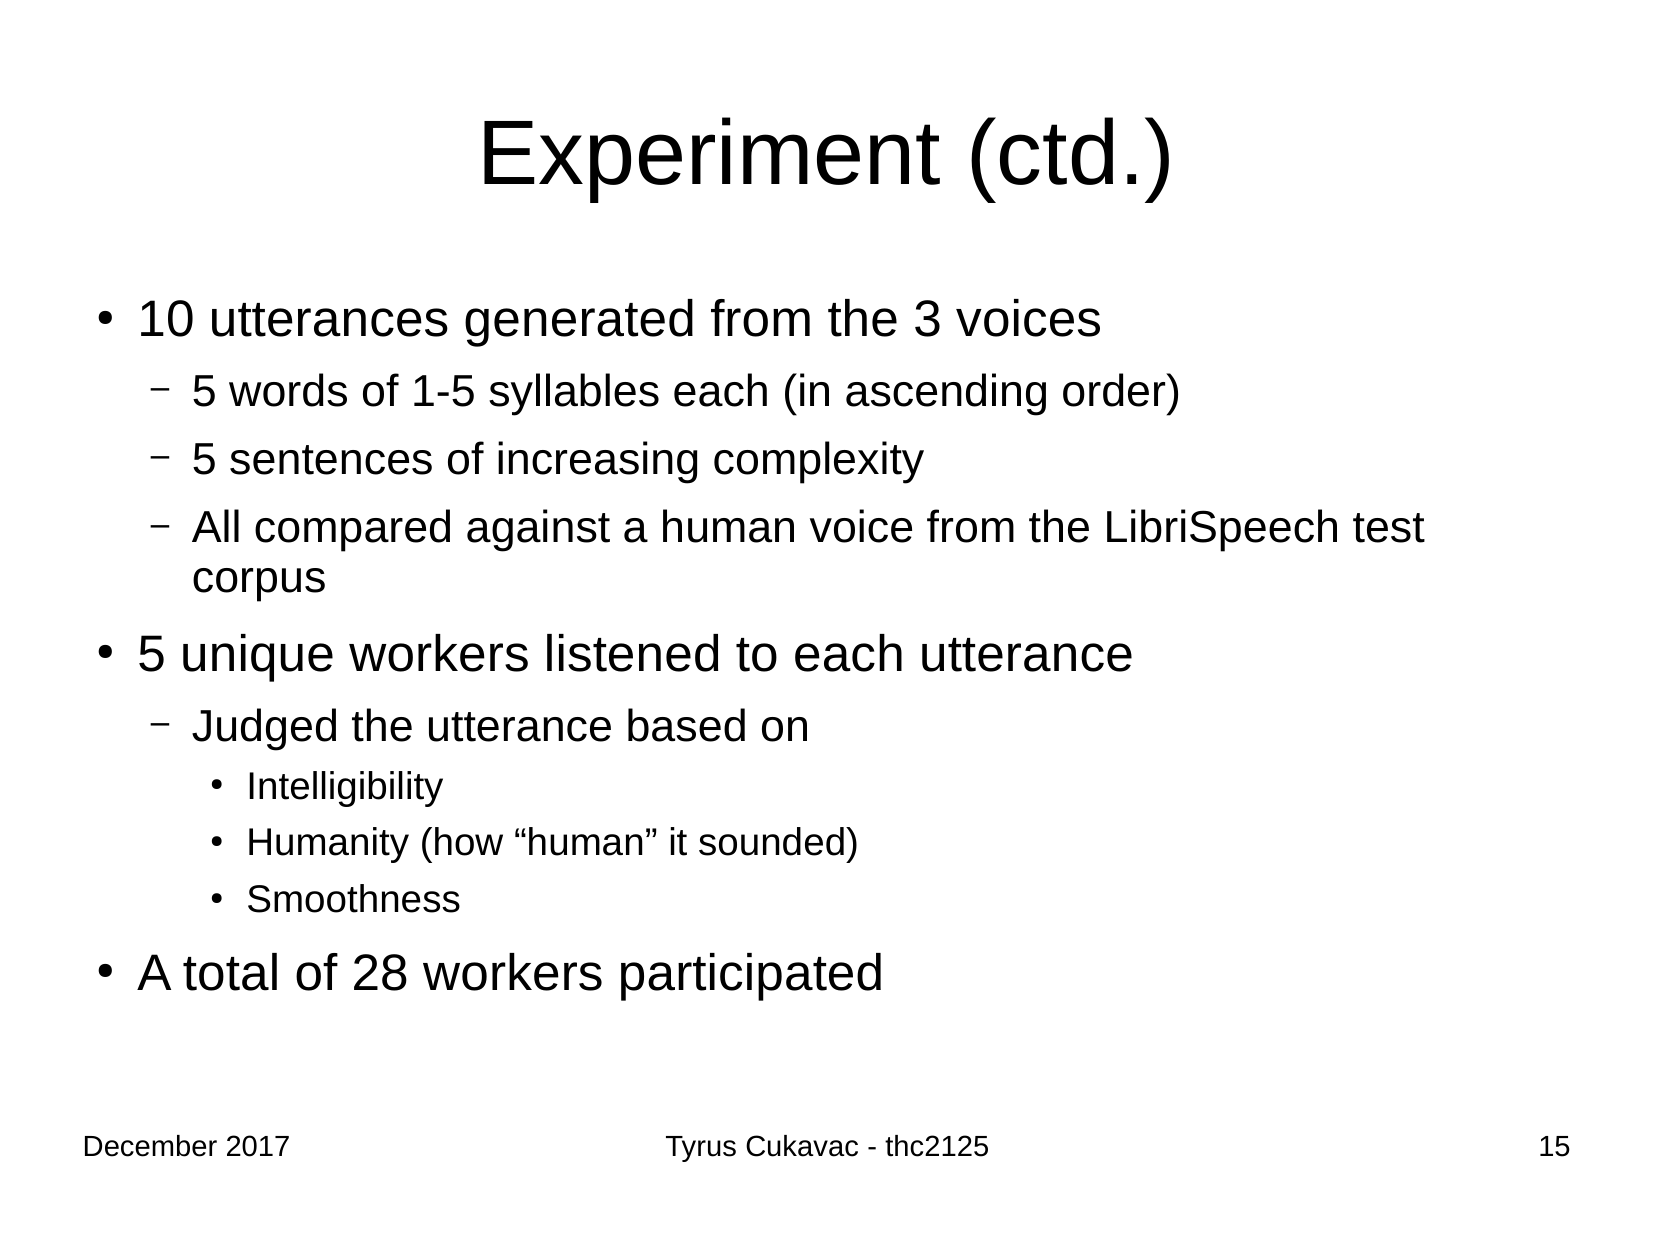

# Experiment (ctd.)
10 utterances generated from the 3 voices
5 words of 1-5 syllables each (in ascending order)
5 sentences of increasing complexity
All compared against a human voice from the LibriSpeech test corpus
5 unique workers listened to each utterance
Judged the utterance based on
Intelligibility
Humanity (how “human” it sounded)
Smoothness
A total of 28 workers participated
December 2017
Tyrus Cukavac - thc2125
15